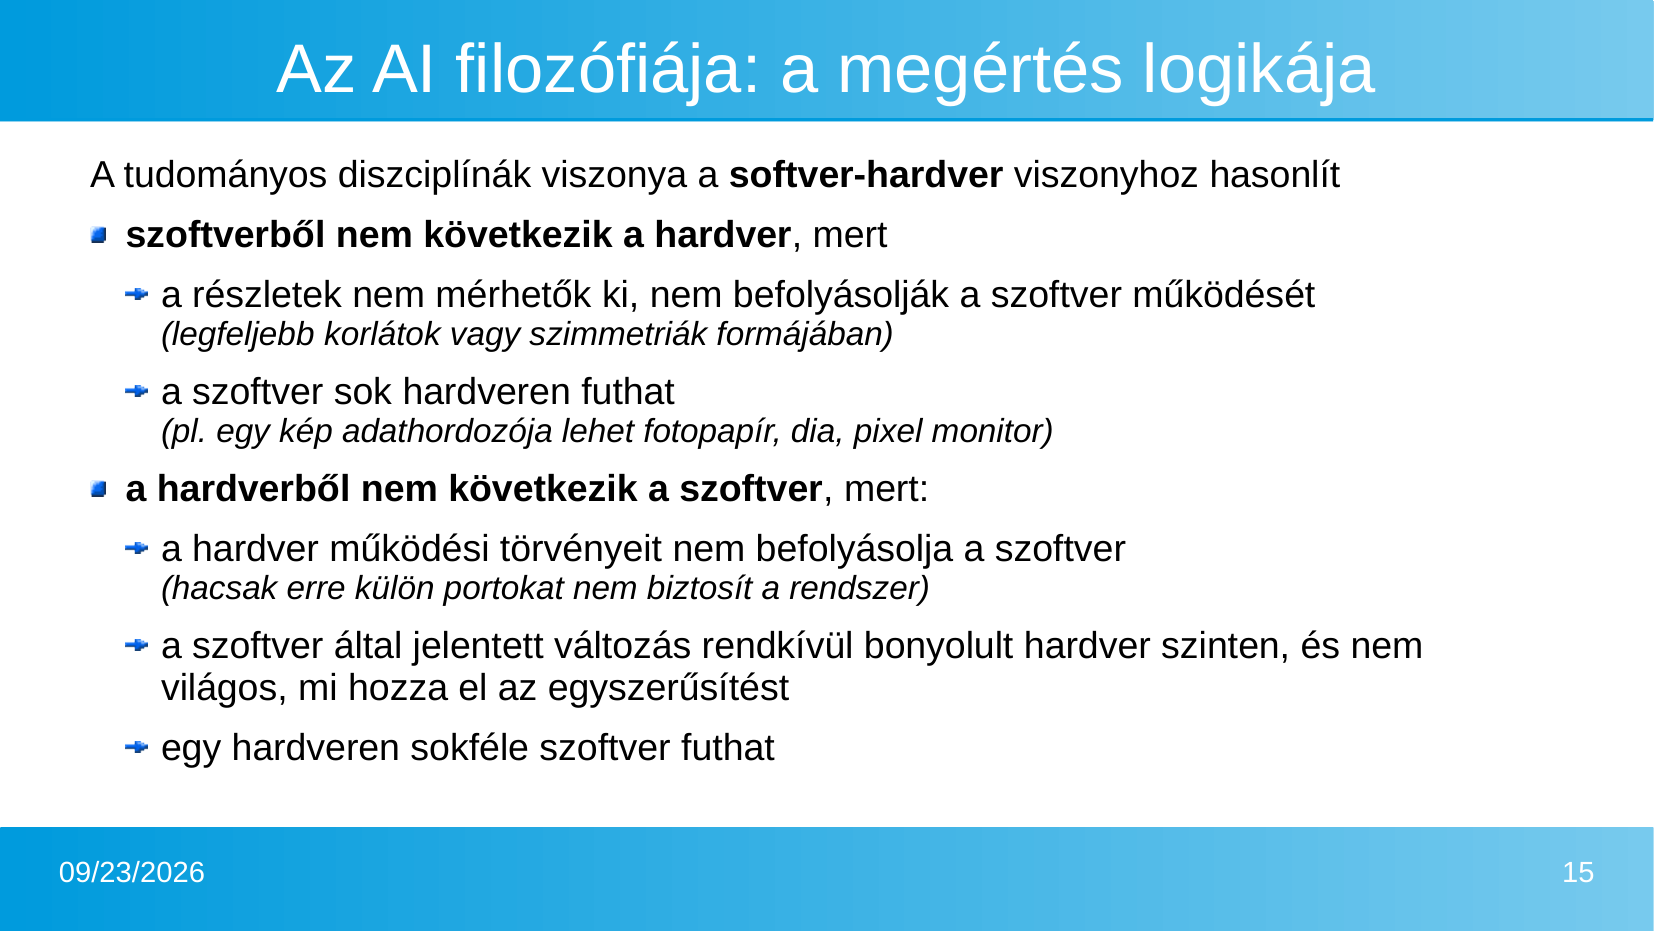

# Az AI filozófiája: a megértés logikája
A tudományos diszciplínák viszonya a softver-hardver viszonyhoz hasonlít
szoftverből nem következik a hardver, mert
a részletek nem mérhetők ki, nem befolyásolják a szoftver működését
(legfeljebb korlátok vagy szimmetriák formájában)
a szoftver sok hardveren futhat
(pl. egy kép adathordozója lehet fotopapír, dia, pixel monitor)
a hardverből nem következik a szoftver, mert:
a hardver működési törvényeit nem befolyásolja a szoftver
(hacsak erre külön portokat nem biztosít a rendszer)
a szoftver által jelentett változás rendkívül bonyolult hardver szinten, és nem világos, mi hozza el az egyszerűsítést
egy hardveren sokféle szoftver futhat
15